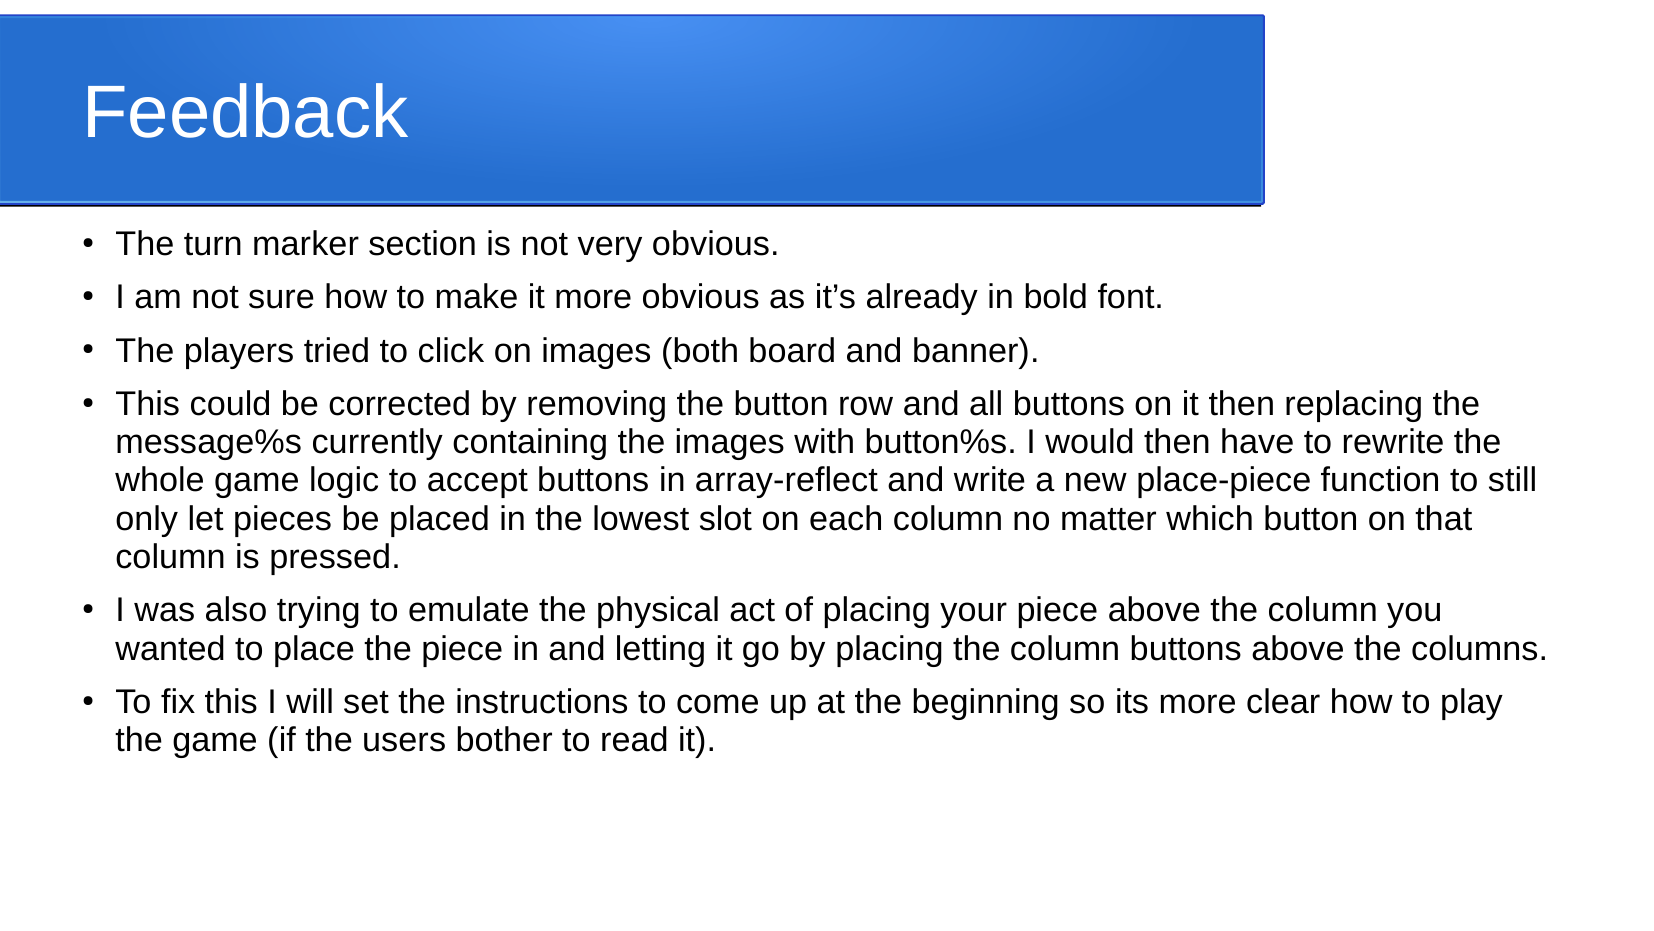

# Feedback
The turn marker section is not very obvious.
I am not sure how to make it more obvious as it’s already in bold font.
The players tried to click on images (both board and banner).
This could be corrected by removing the button row and all buttons on it then replacing the message%s currently containing the images with button%s. I would then have to rewrite the whole game logic to accept buttons in array-reflect and write a new place-piece function to still only let pieces be placed in the lowest slot on each column no matter which button on that column is pressed.
I was also trying to emulate the physical act of placing your piece above the column you wanted to place the piece in and letting it go by placing the column buttons above the columns.
To fix this I will set the instructions to come up at the beginning so its more clear how to play the game (if the users bother to read it).